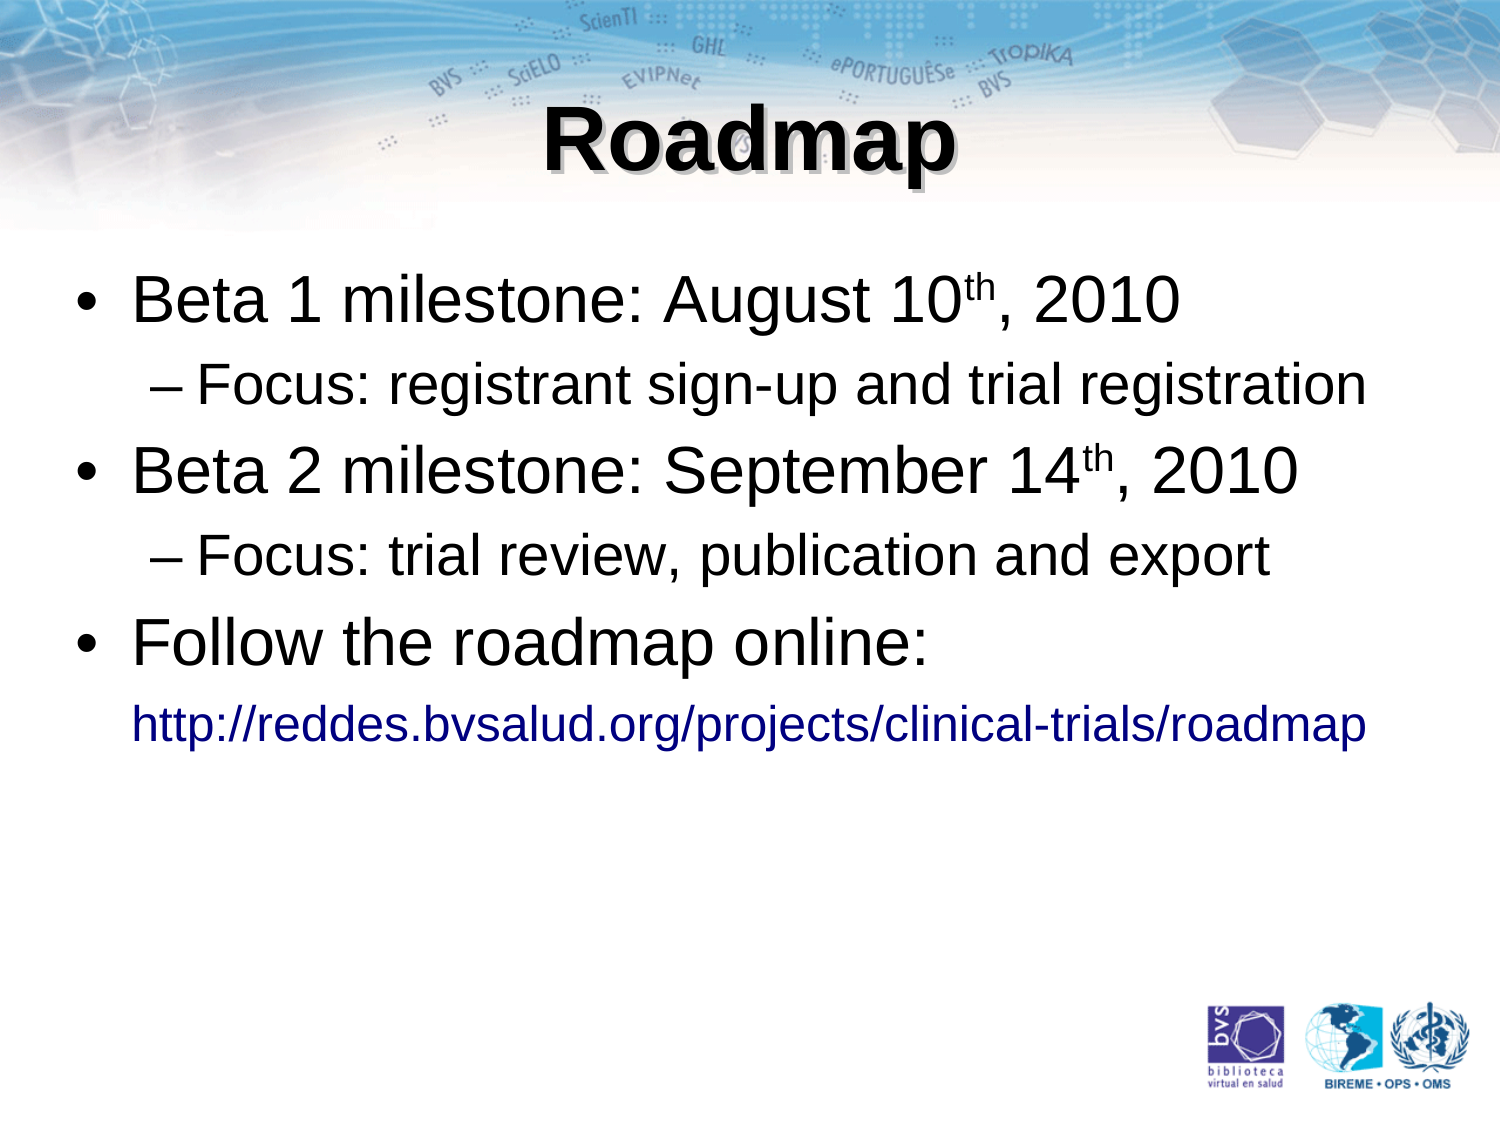

# Roadmap
Beta 1 milestone: August 10th, 2010
Focus: registrant sign-up and trial registration
Beta 2 milestone: September 14th, 2010
Focus: trial review, publication and export
Follow the roadmap online:
http://reddes.bvsalud.org/projects/clinical-trials/roadmap